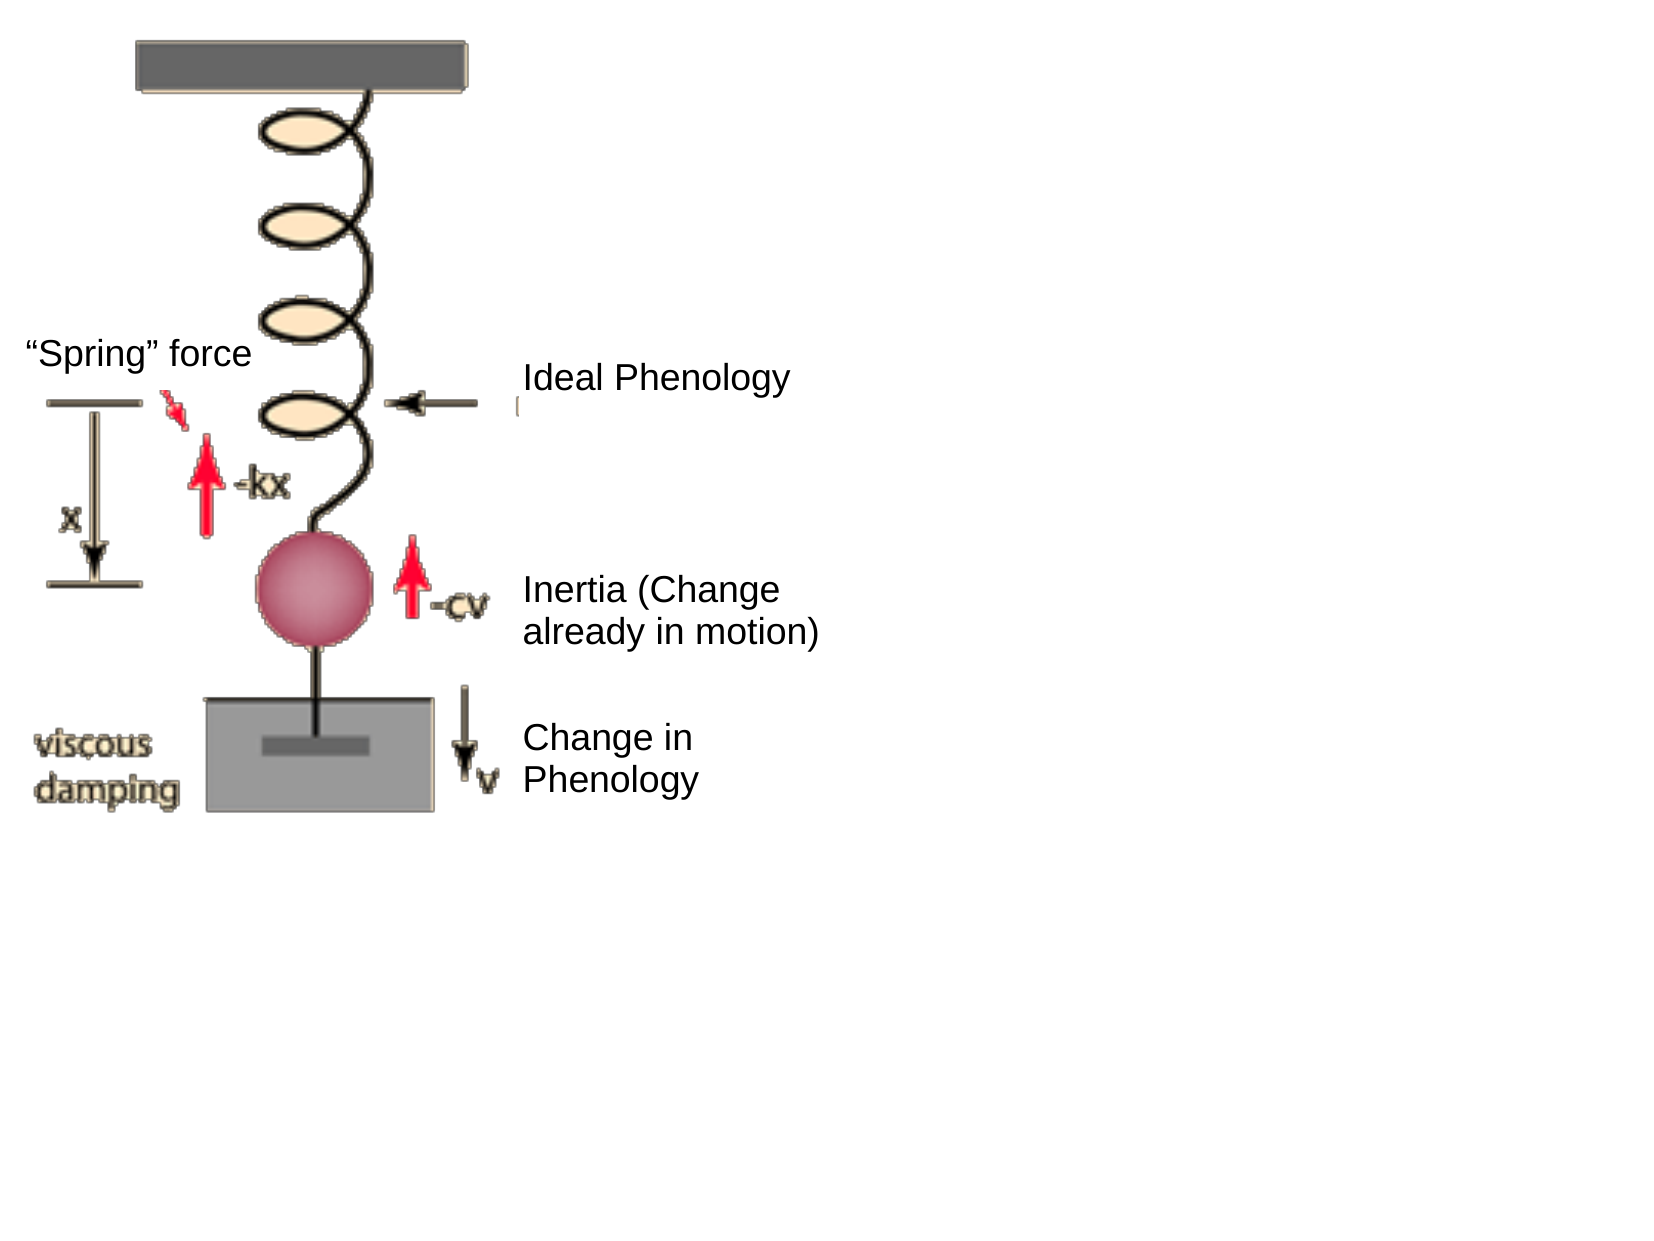

“Spring” force
Ideal Phenology
Inertia (Change already in motion)
Change in Phenology